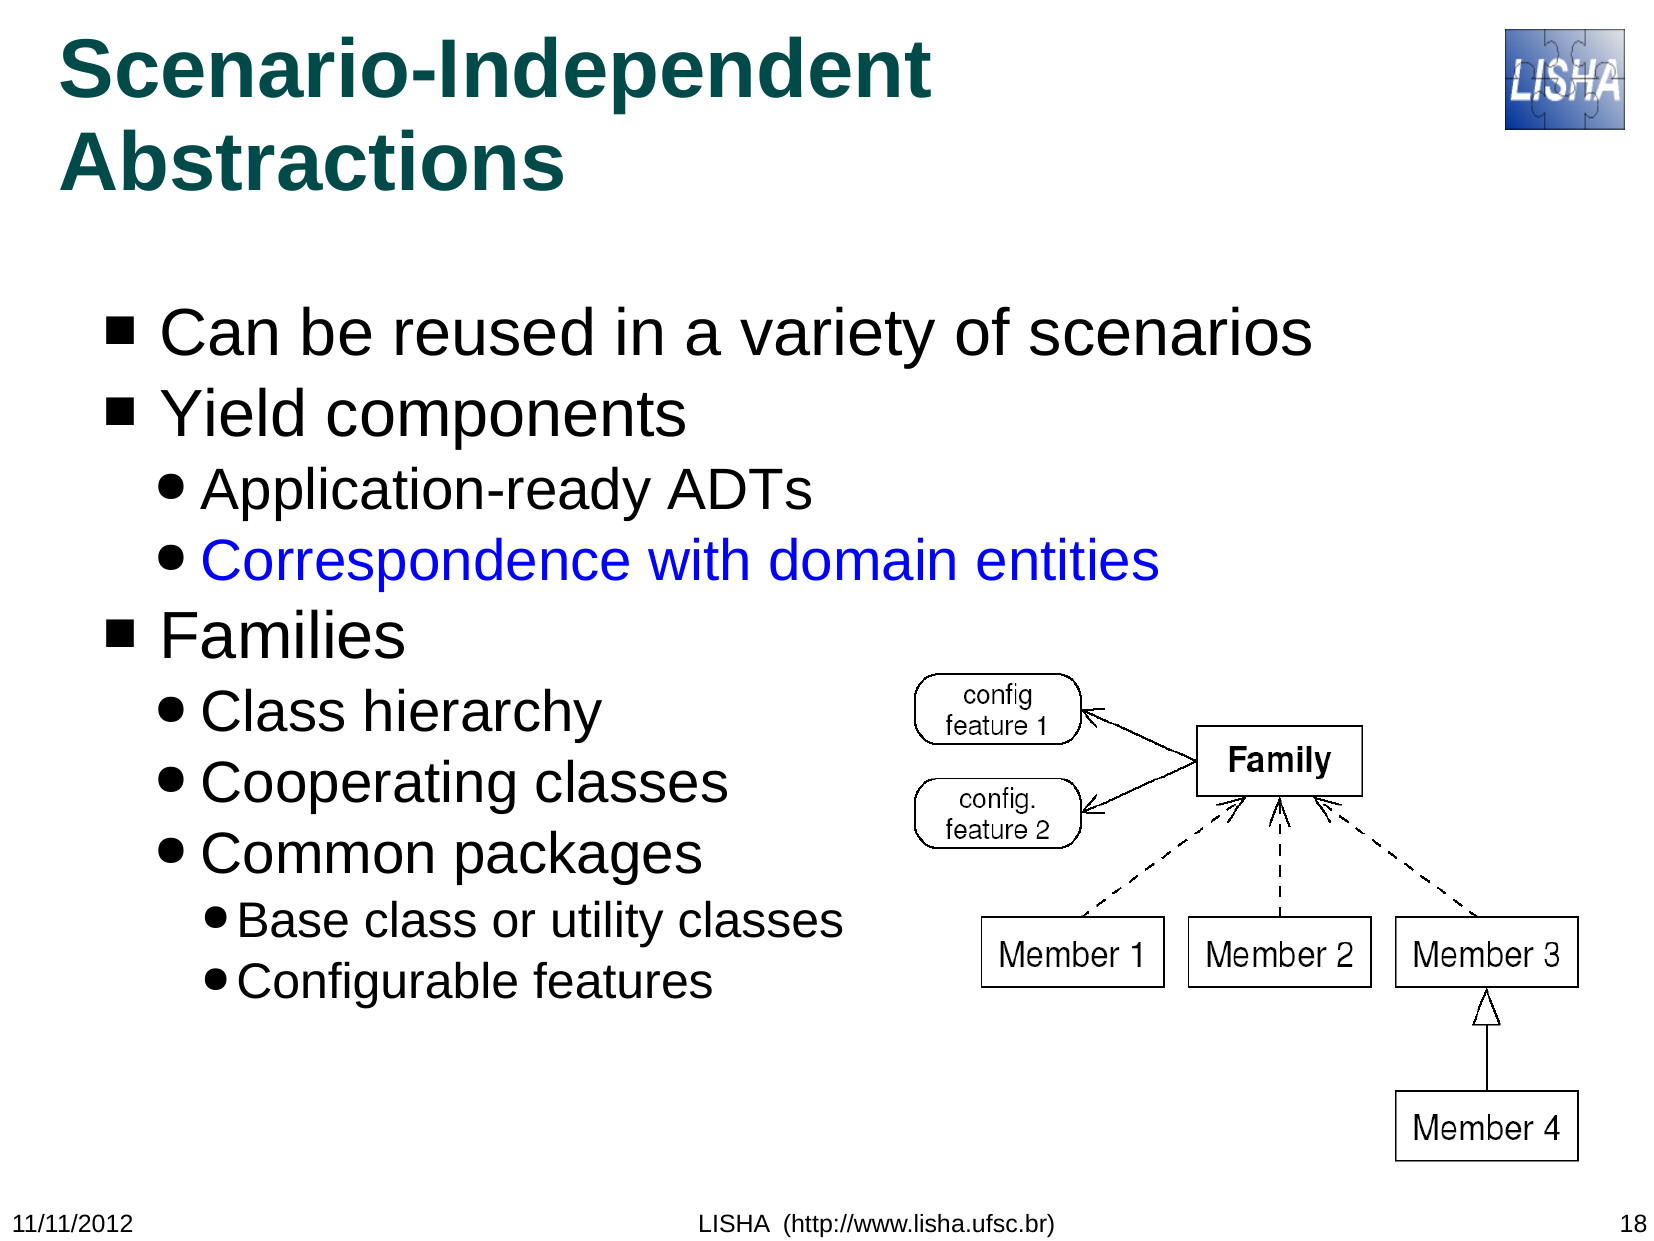

# Scenario-Independent Abstractions
Can be reused in a variety of scenarios
Yield components
Application-ready ADTs
Correspondence with domain entities
Families
Class hierarchy
Cooperating classes
Common packages
Base class or utility classes
Configurable features